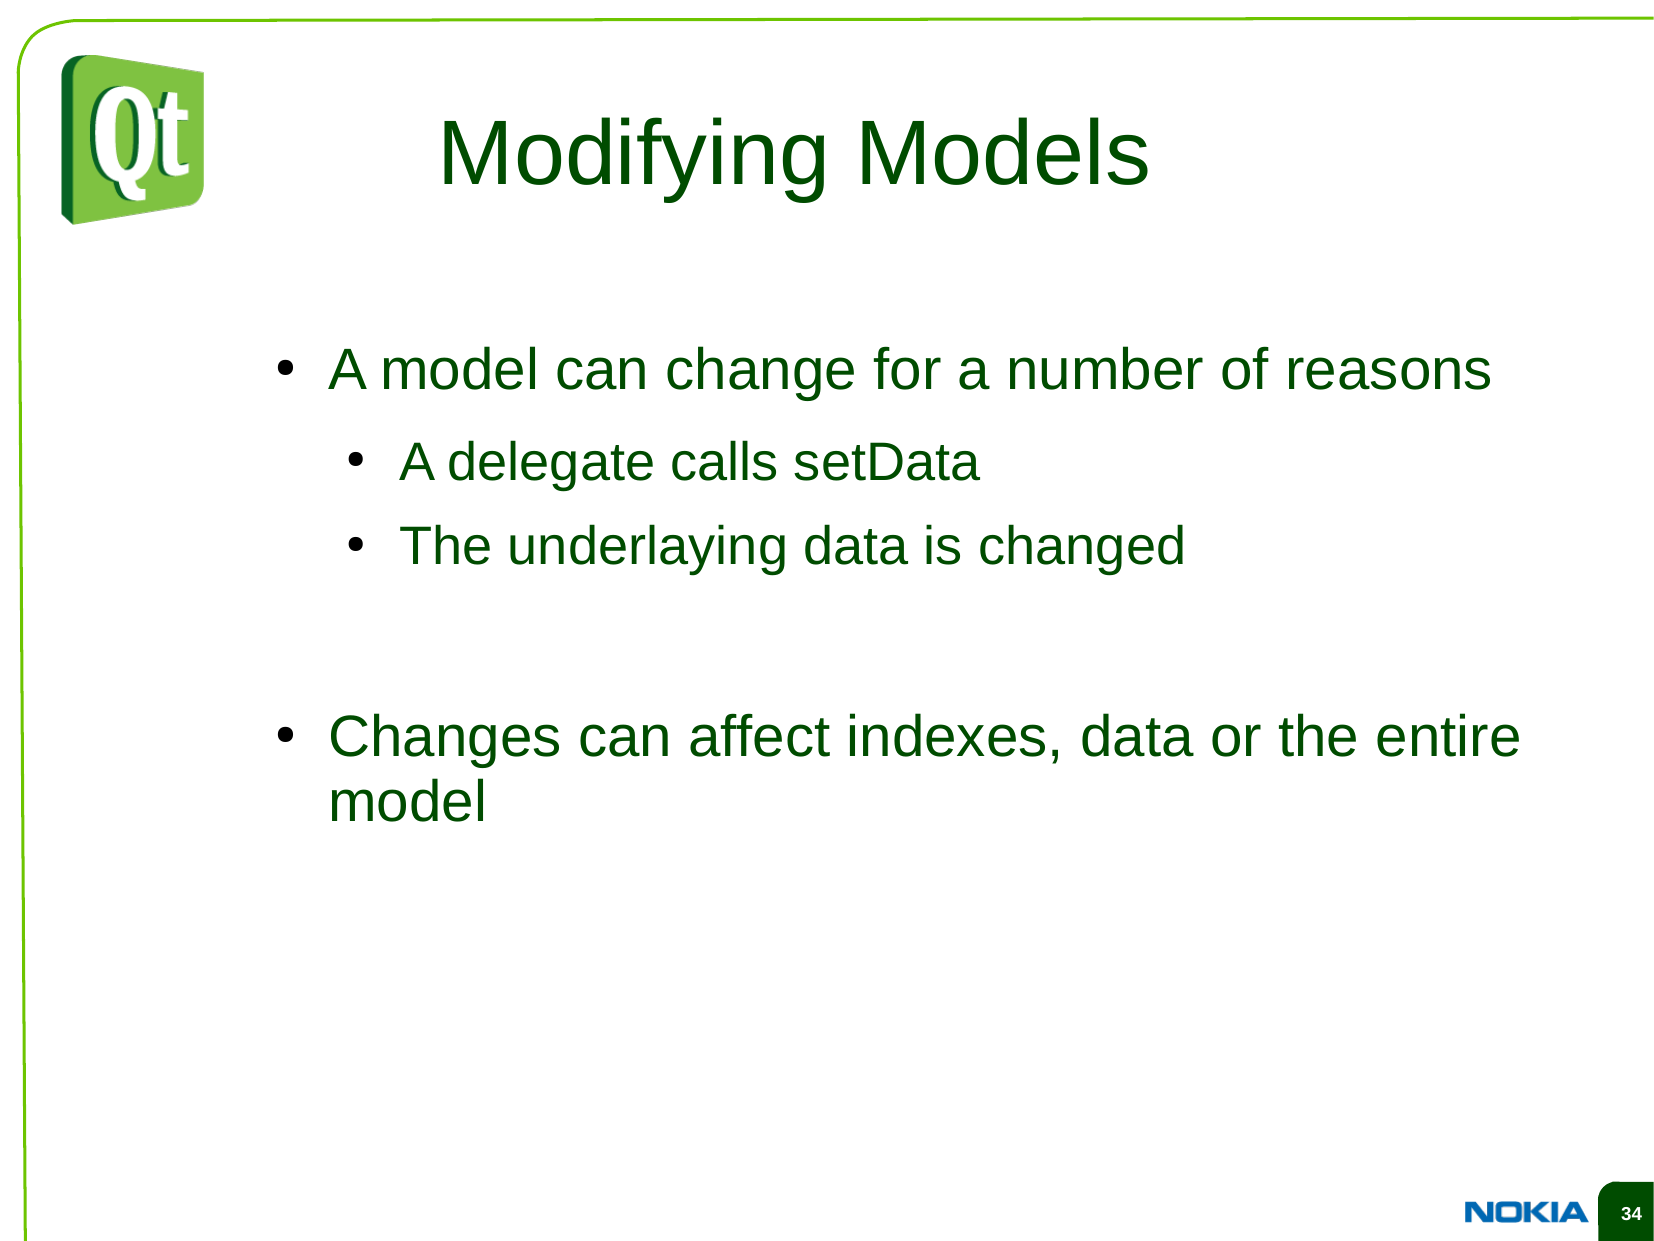

# Modifying Models
A model can change for a number of reasons
A delegate calls setData
The underlaying data is changed
Changes can affect indexes, data or the entire model